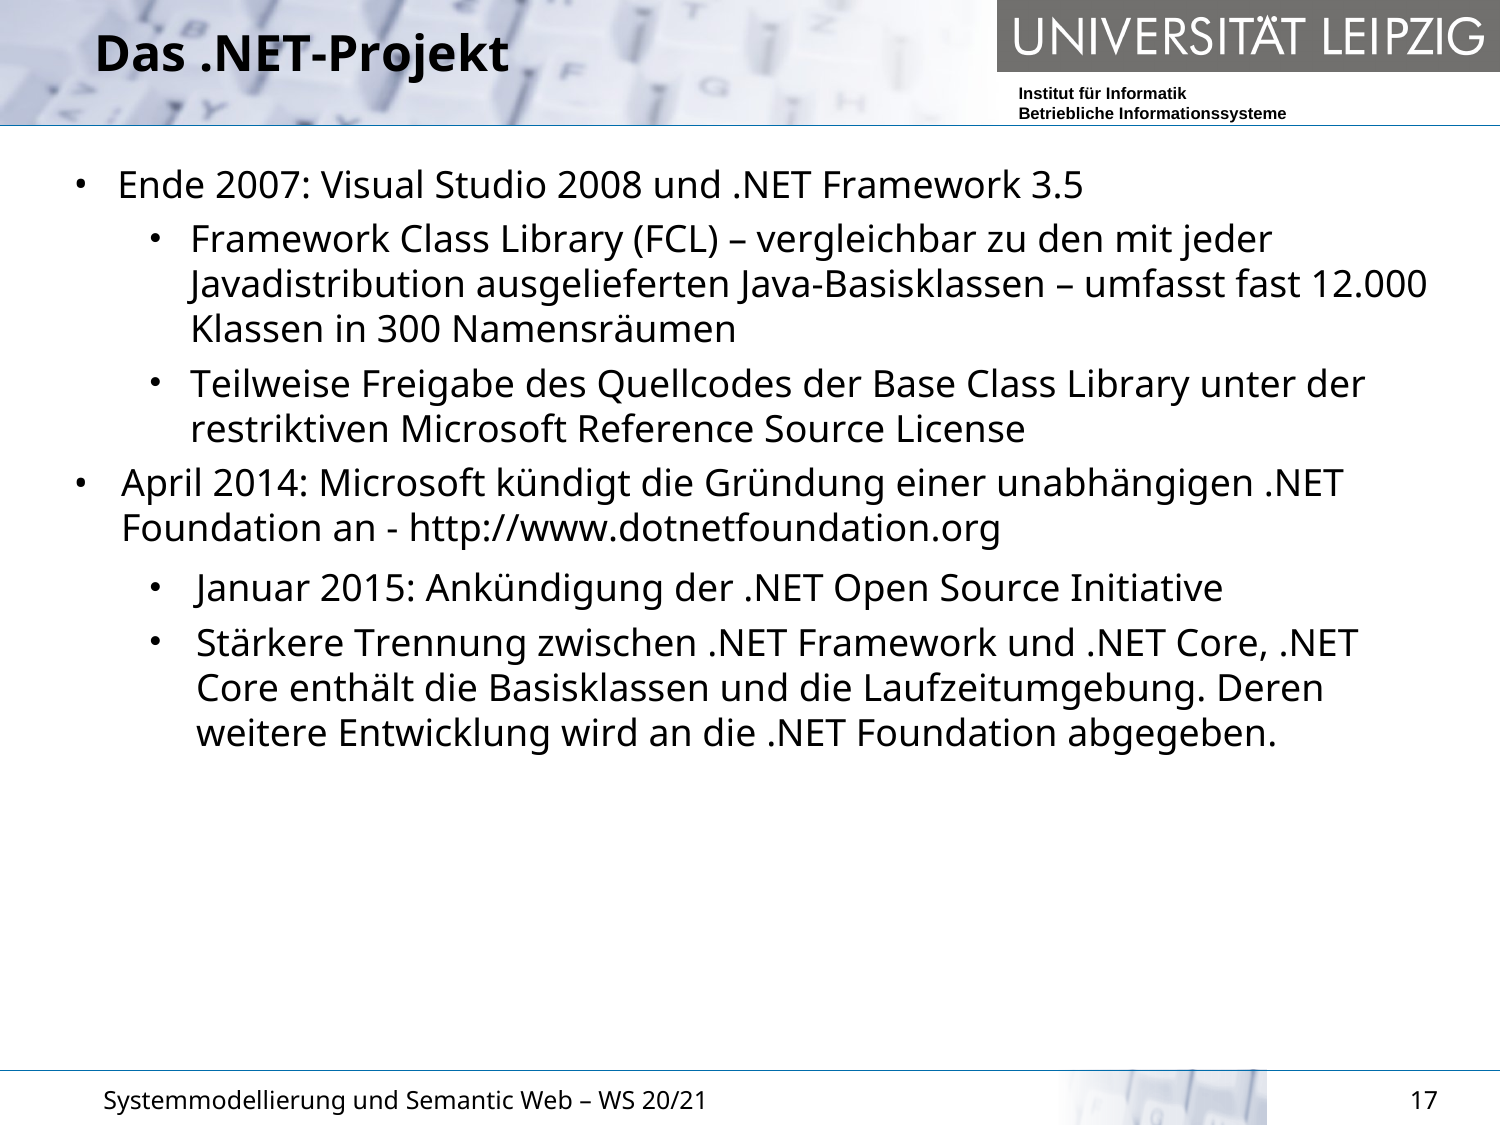

Das .NET-Projekt
Ende 2007: Visual Studio 2008 und .NET Framework 3.5
Framework Class Library (FCL) – vergleichbar zu den mit jeder Javadistribution ausgelieferten Java-Basisklassen – umfasst fast 12.000 Klassen in 300 Namensräumen
Teilweise Freigabe des Quellcodes der Base Class Library unter der restriktiven Microsoft Reference Source License
April 2014: Microsoft kündigt die Gründung einer unabhängigen .NET Foundation an - http://www.dotnetfoundation.org
Januar 2015: Ankündigung der .NET Open Source Initiative
Stärkere Trennung zwischen .NET Framework und .NET Core, .NET Core enthält die Basisklassen und die Laufzeitumgebung. Deren weitere Entwicklung wird an die .NET Foundation abgegeben.
Systemmodellierung und Semantic Web – WS 20/21
17